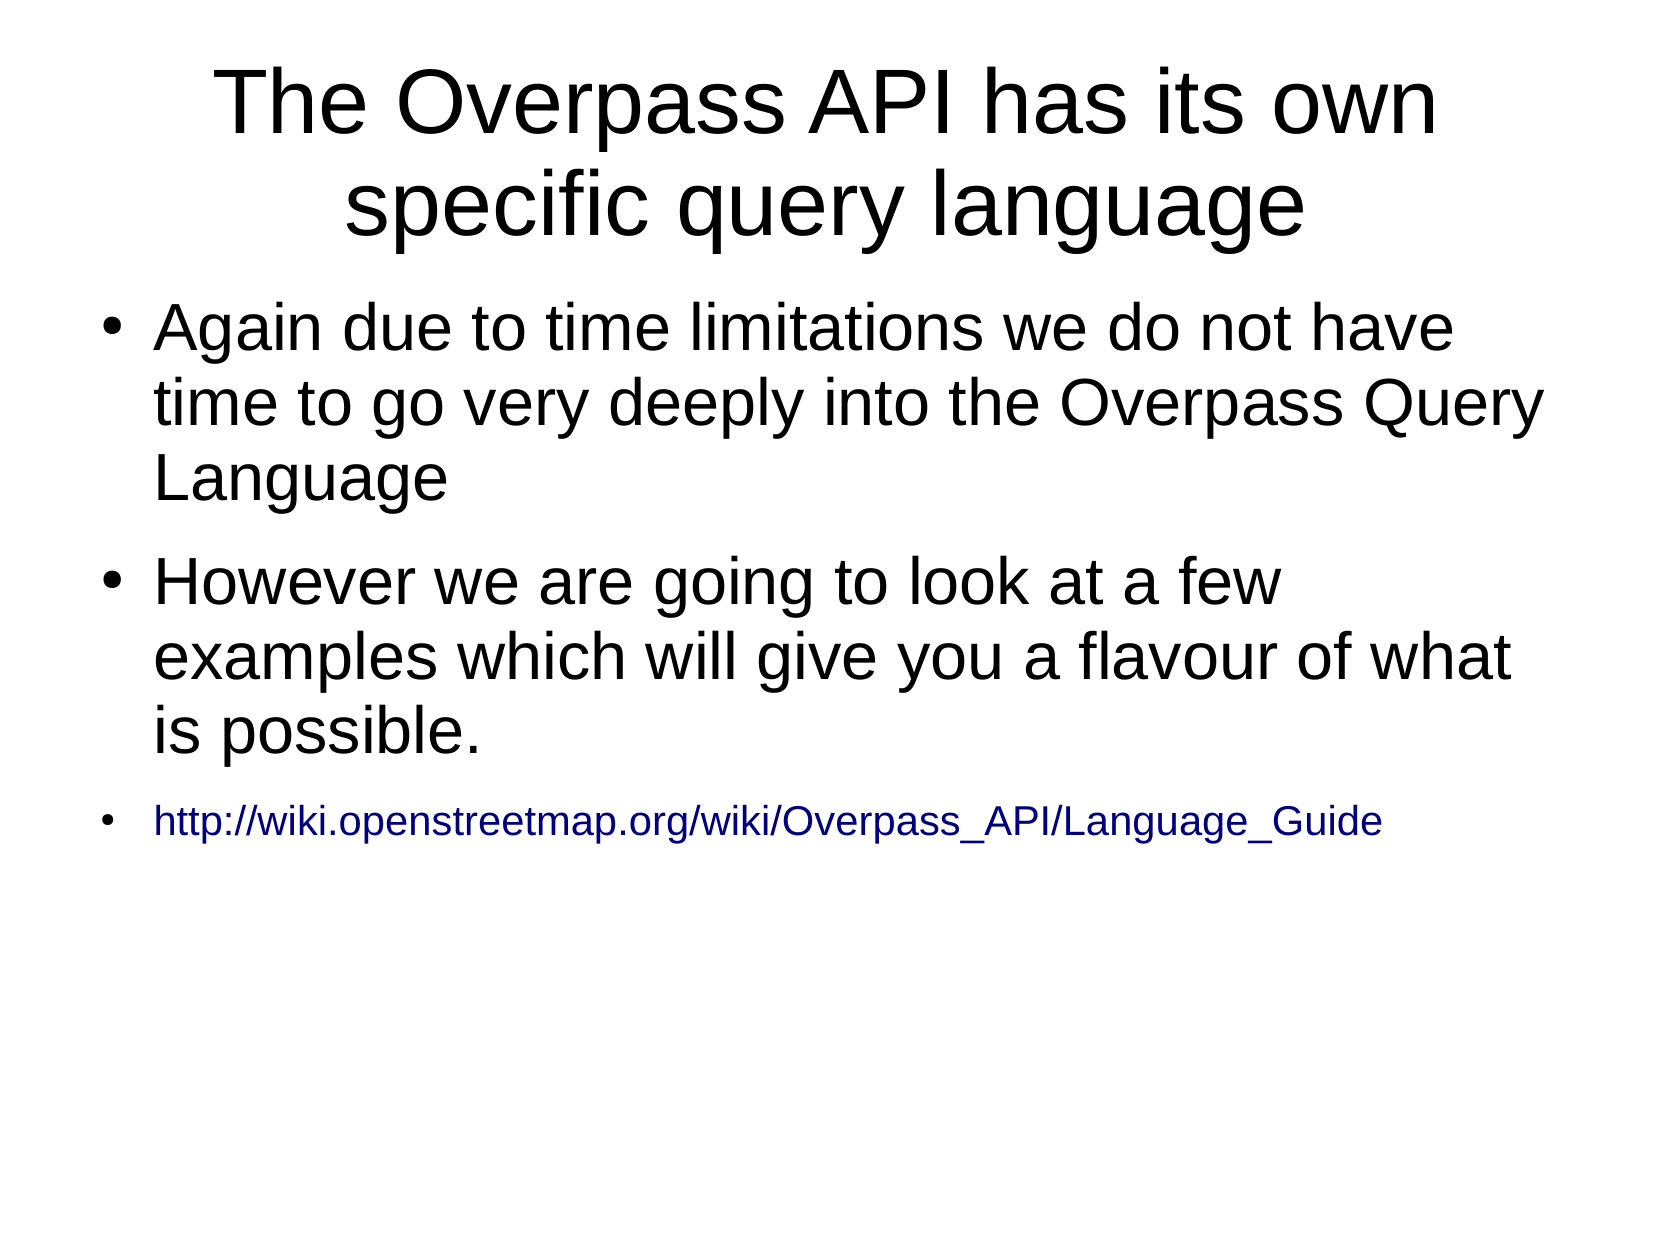

# The Overpass API has its own specific query language
Again due to time limitations we do not have time to go very deeply into the Overpass Query Language
However we are going to look at a few examples which will give you a flavour of what is possible.
http://wiki.openstreetmap.org/wiki/Overpass_API/Language_Guide